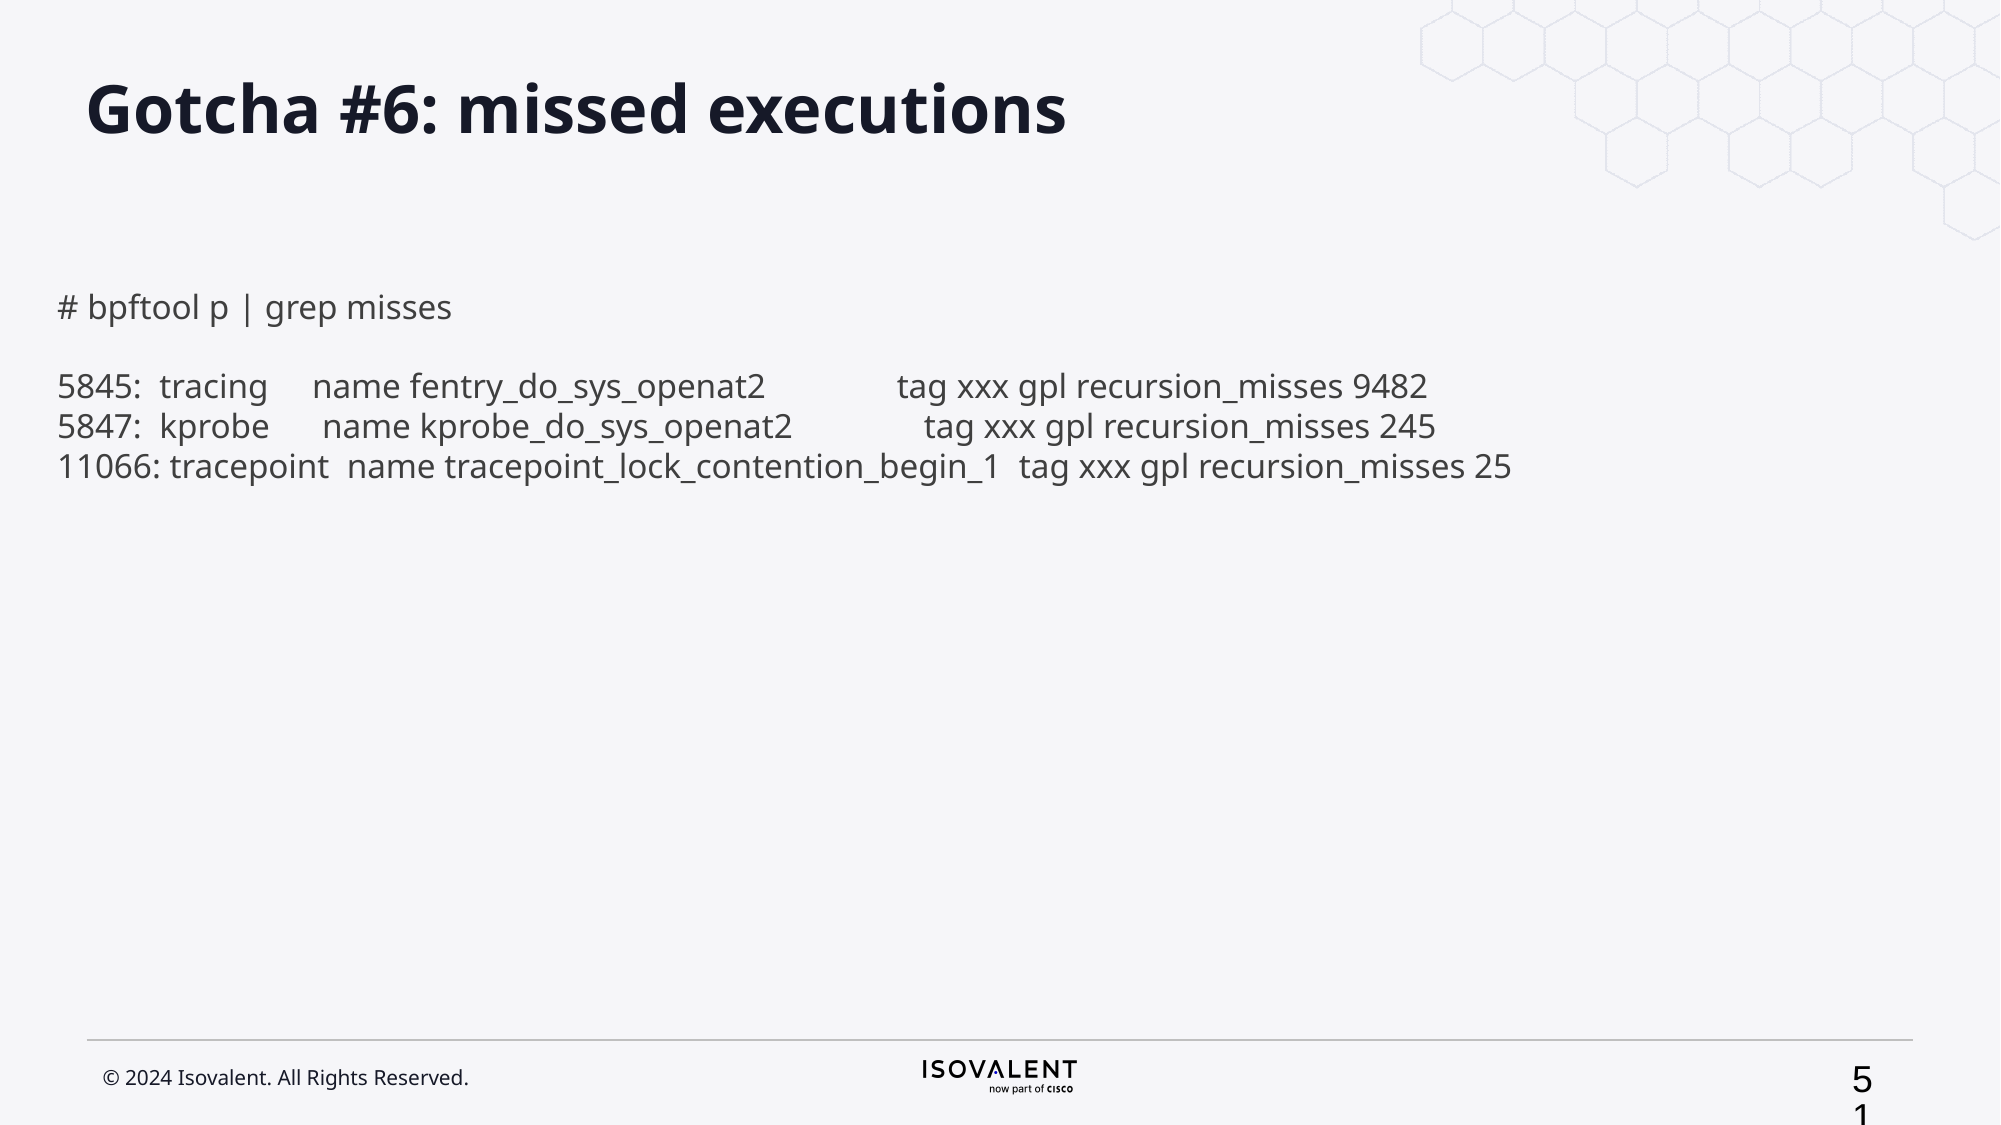

# Gotcha #6: missed executions
# bpftool p | grep misses
5845: tracing name fentry_do_sys_openat2 tag xxx gpl recursion_misses 9482
5847: kprobe name kprobe_do_sys_openat2 tag xxx gpl recursion_misses 245
11066: tracepoint name tracepoint_lock_contention_begin_1 tag xxx gpl recursion_misses 25